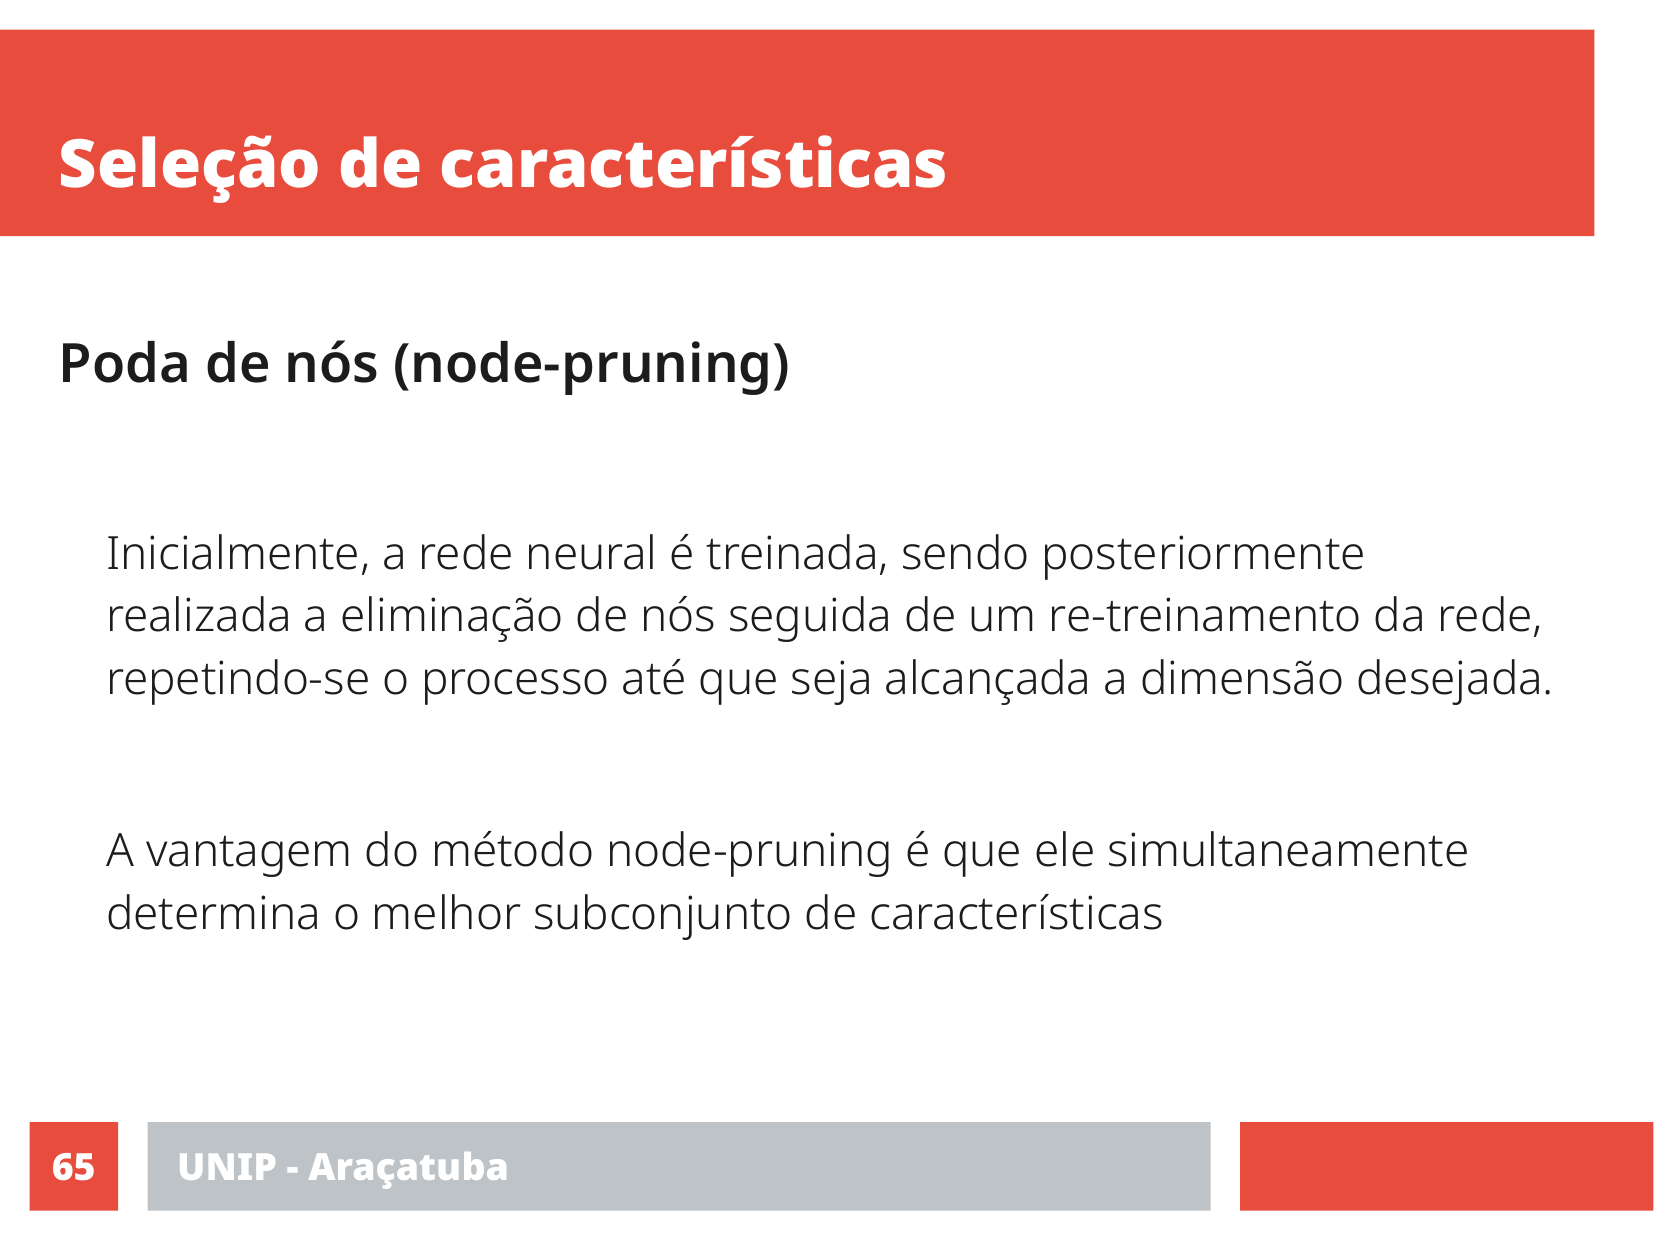

# Seleção de características
Poda de nós (node-pruning)
Inicialmente, a rede neural é treinada, sendo posteriormente realizada a eliminação de nós seguida de um re-treinamento da rede, repetindo-se o processo até que seja alcançada a dimensão desejada.
A vantagem do método node-pruning é que ele simultaneamente determina o melhor subconjunto de características
65
UNIP - Araçatuba